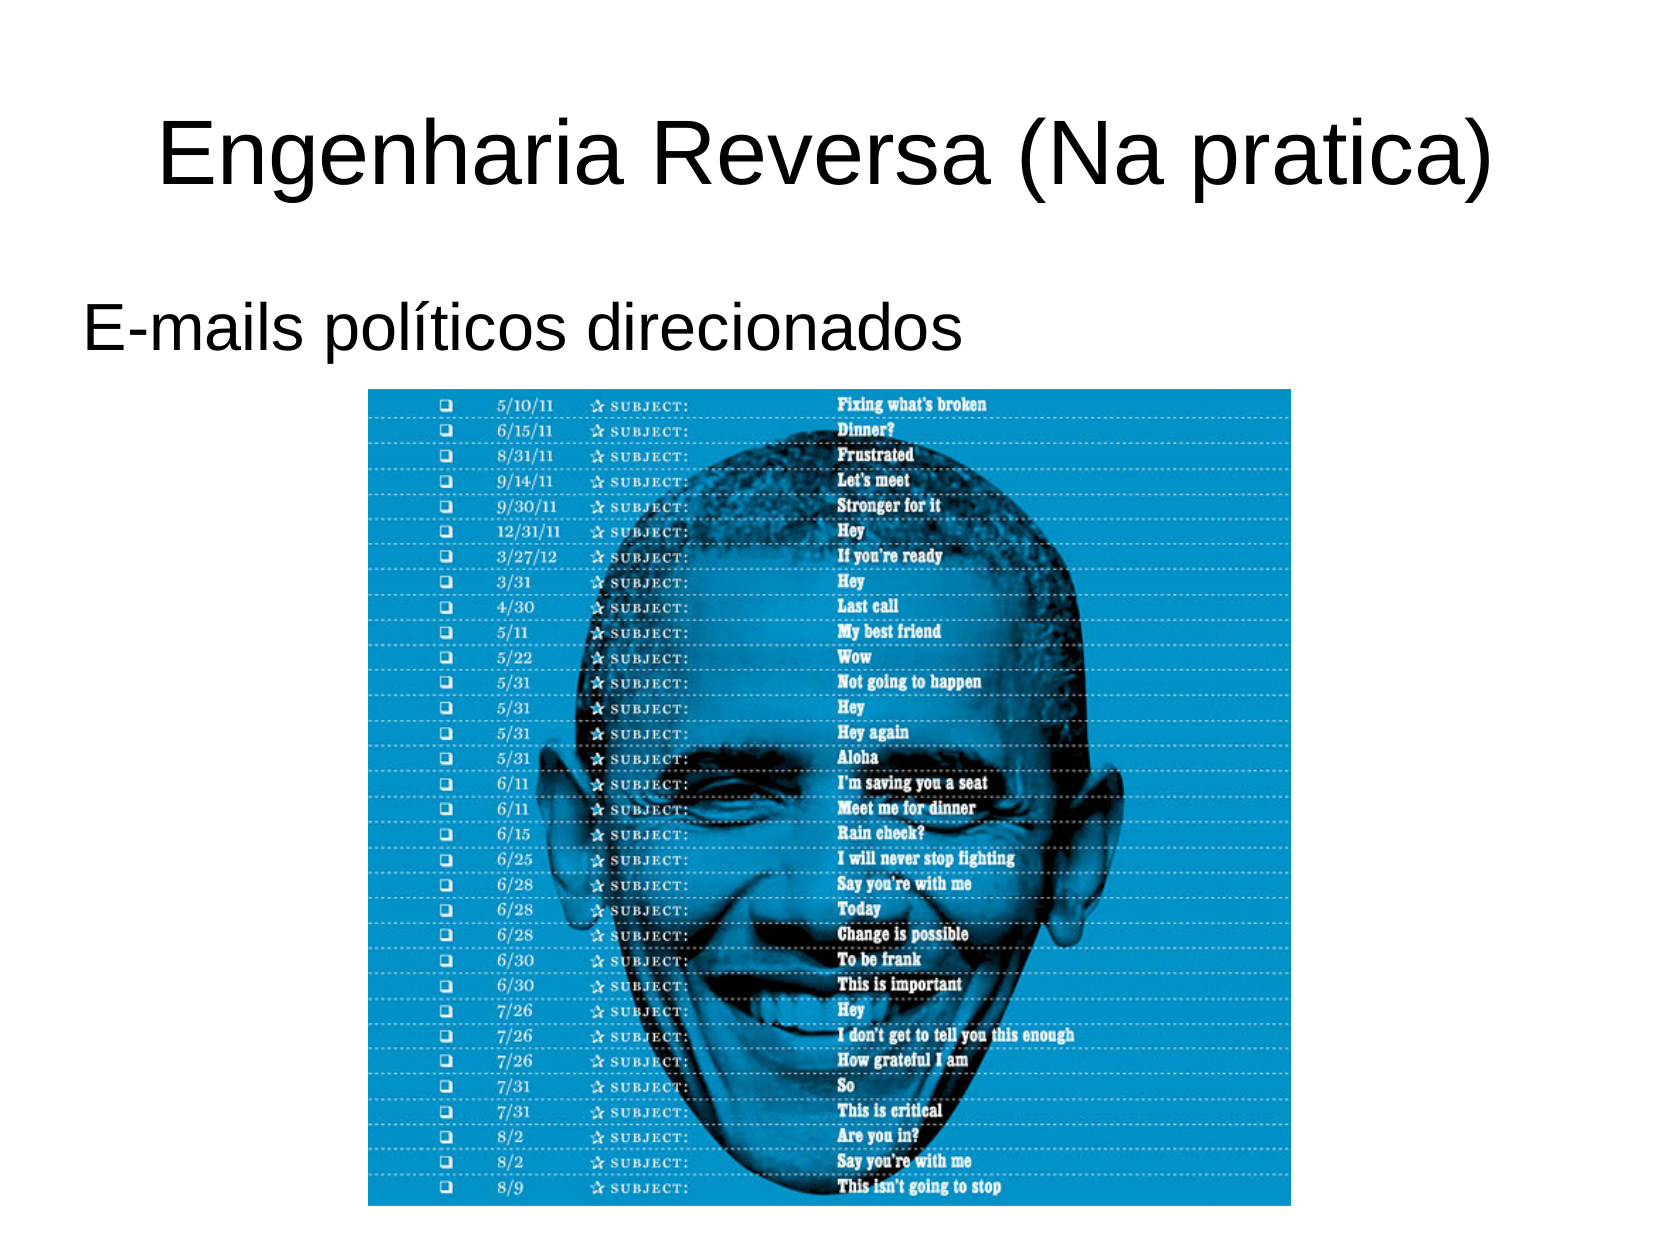

# Engenharia Reversa (Na pratica)
E-mails políticos direcionados